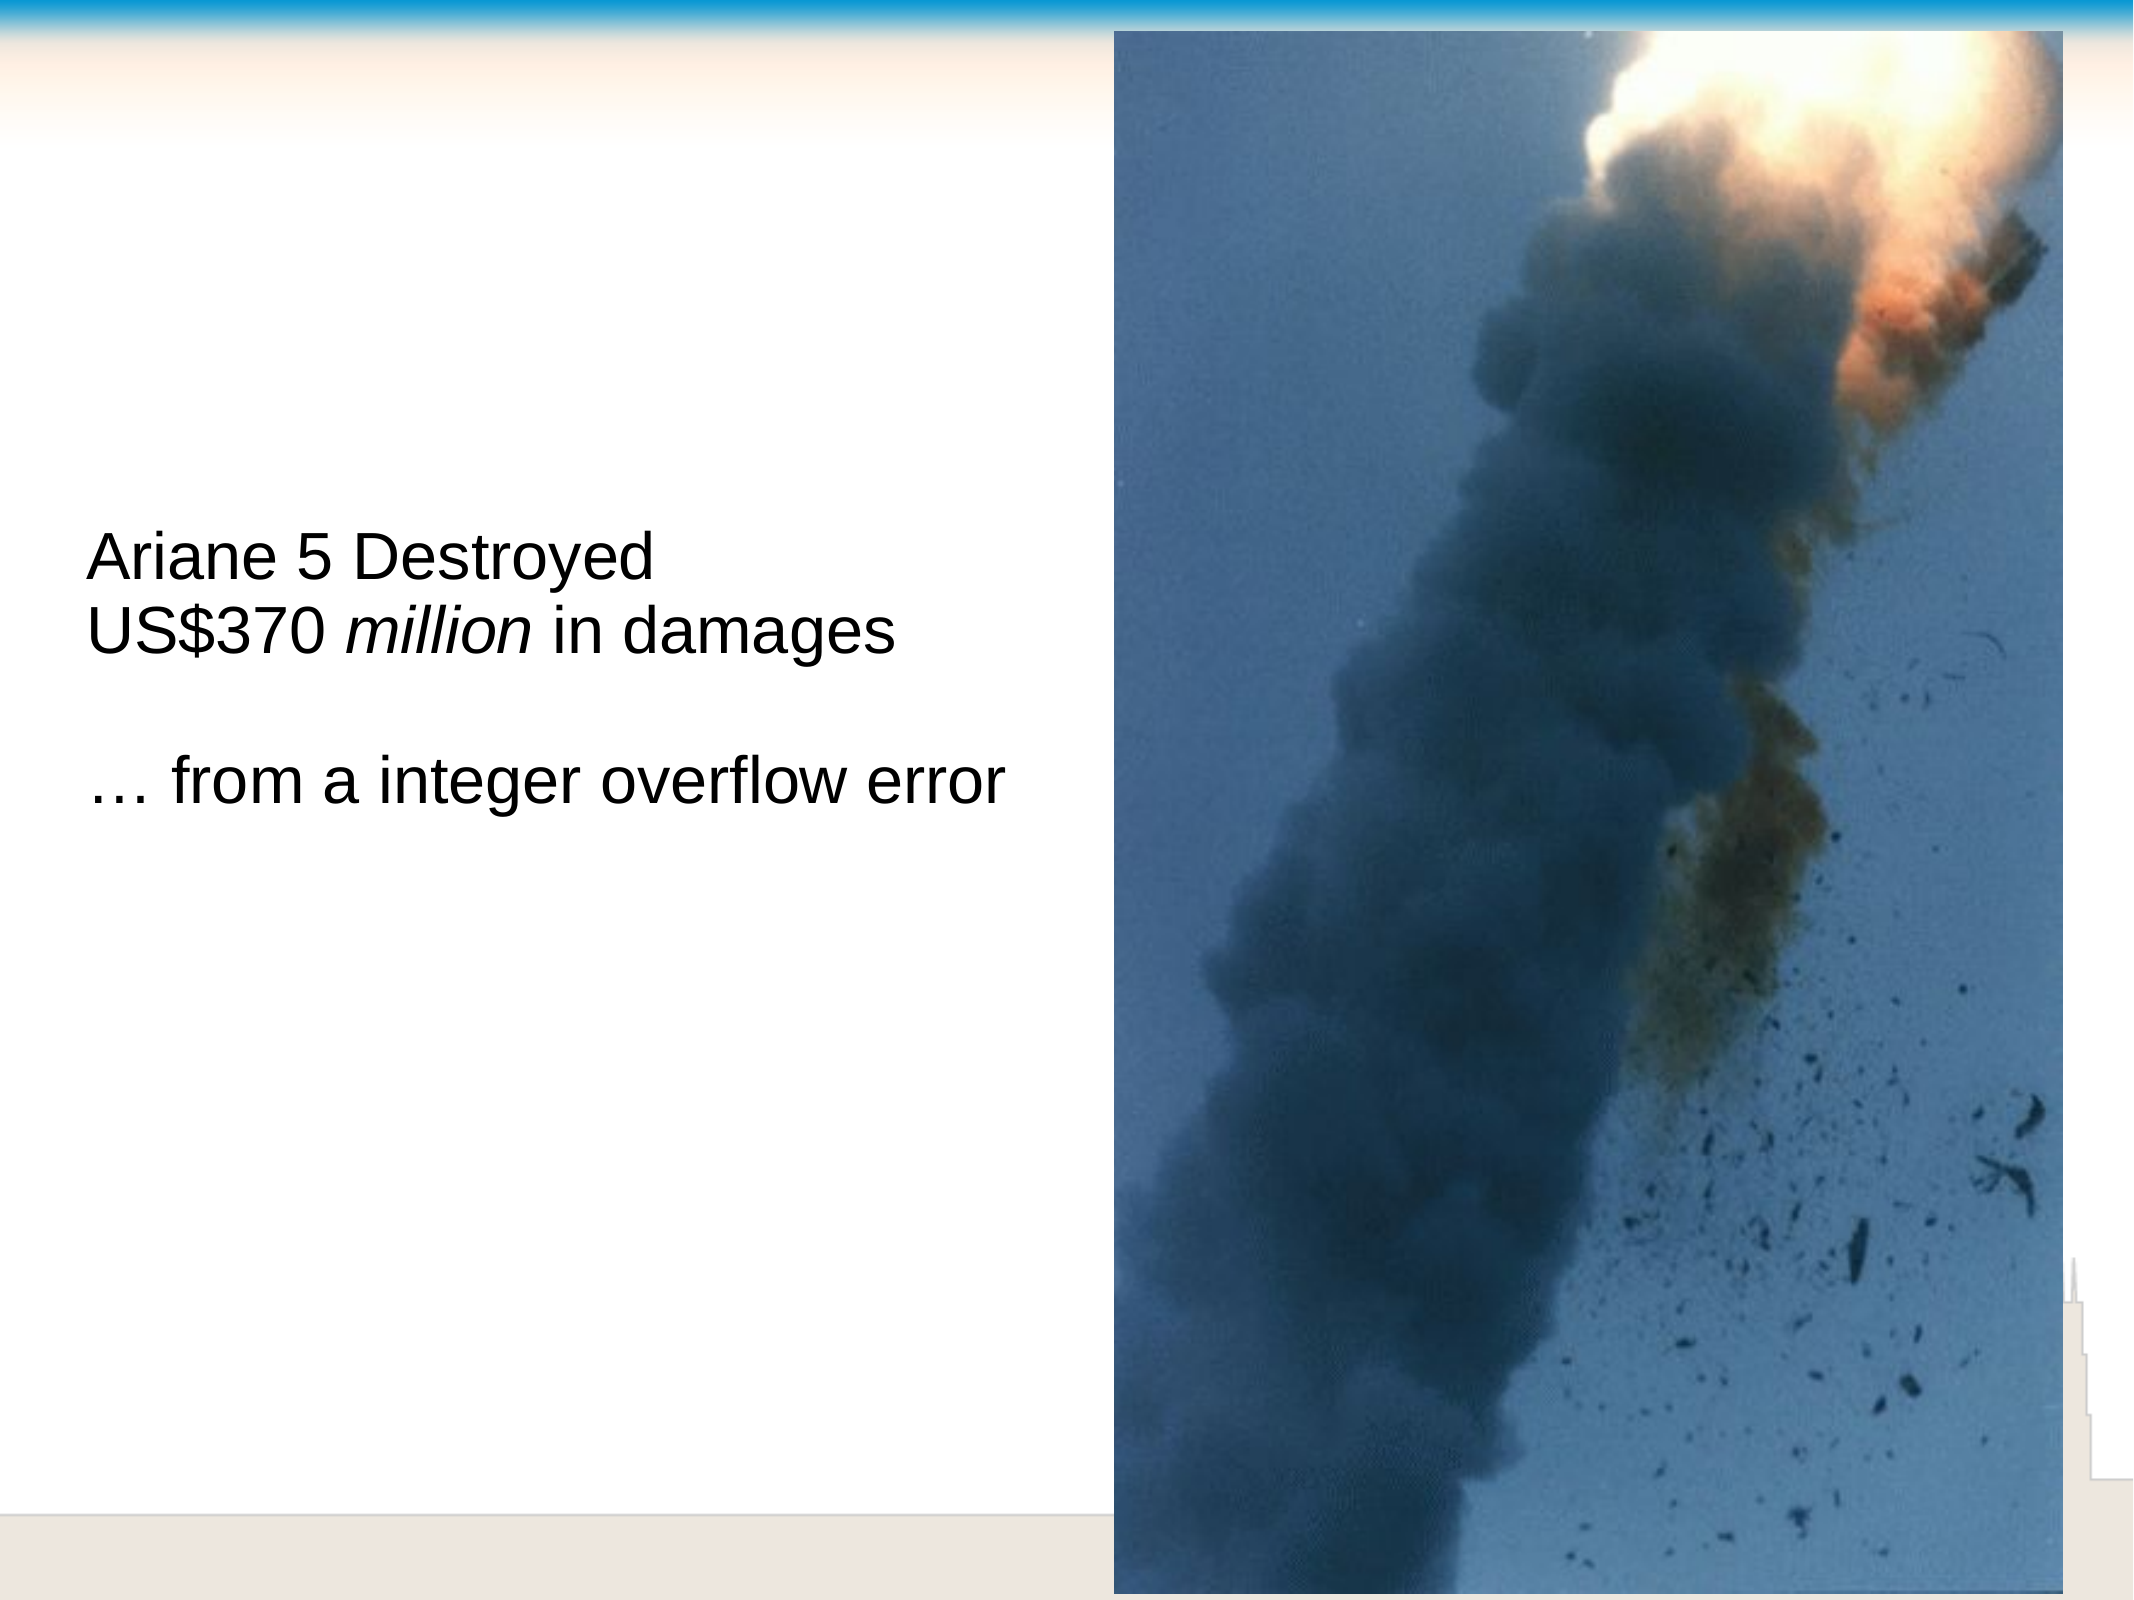

# Ariane 5 Destroyed
US$370 million in damages
… from a integer overflow error